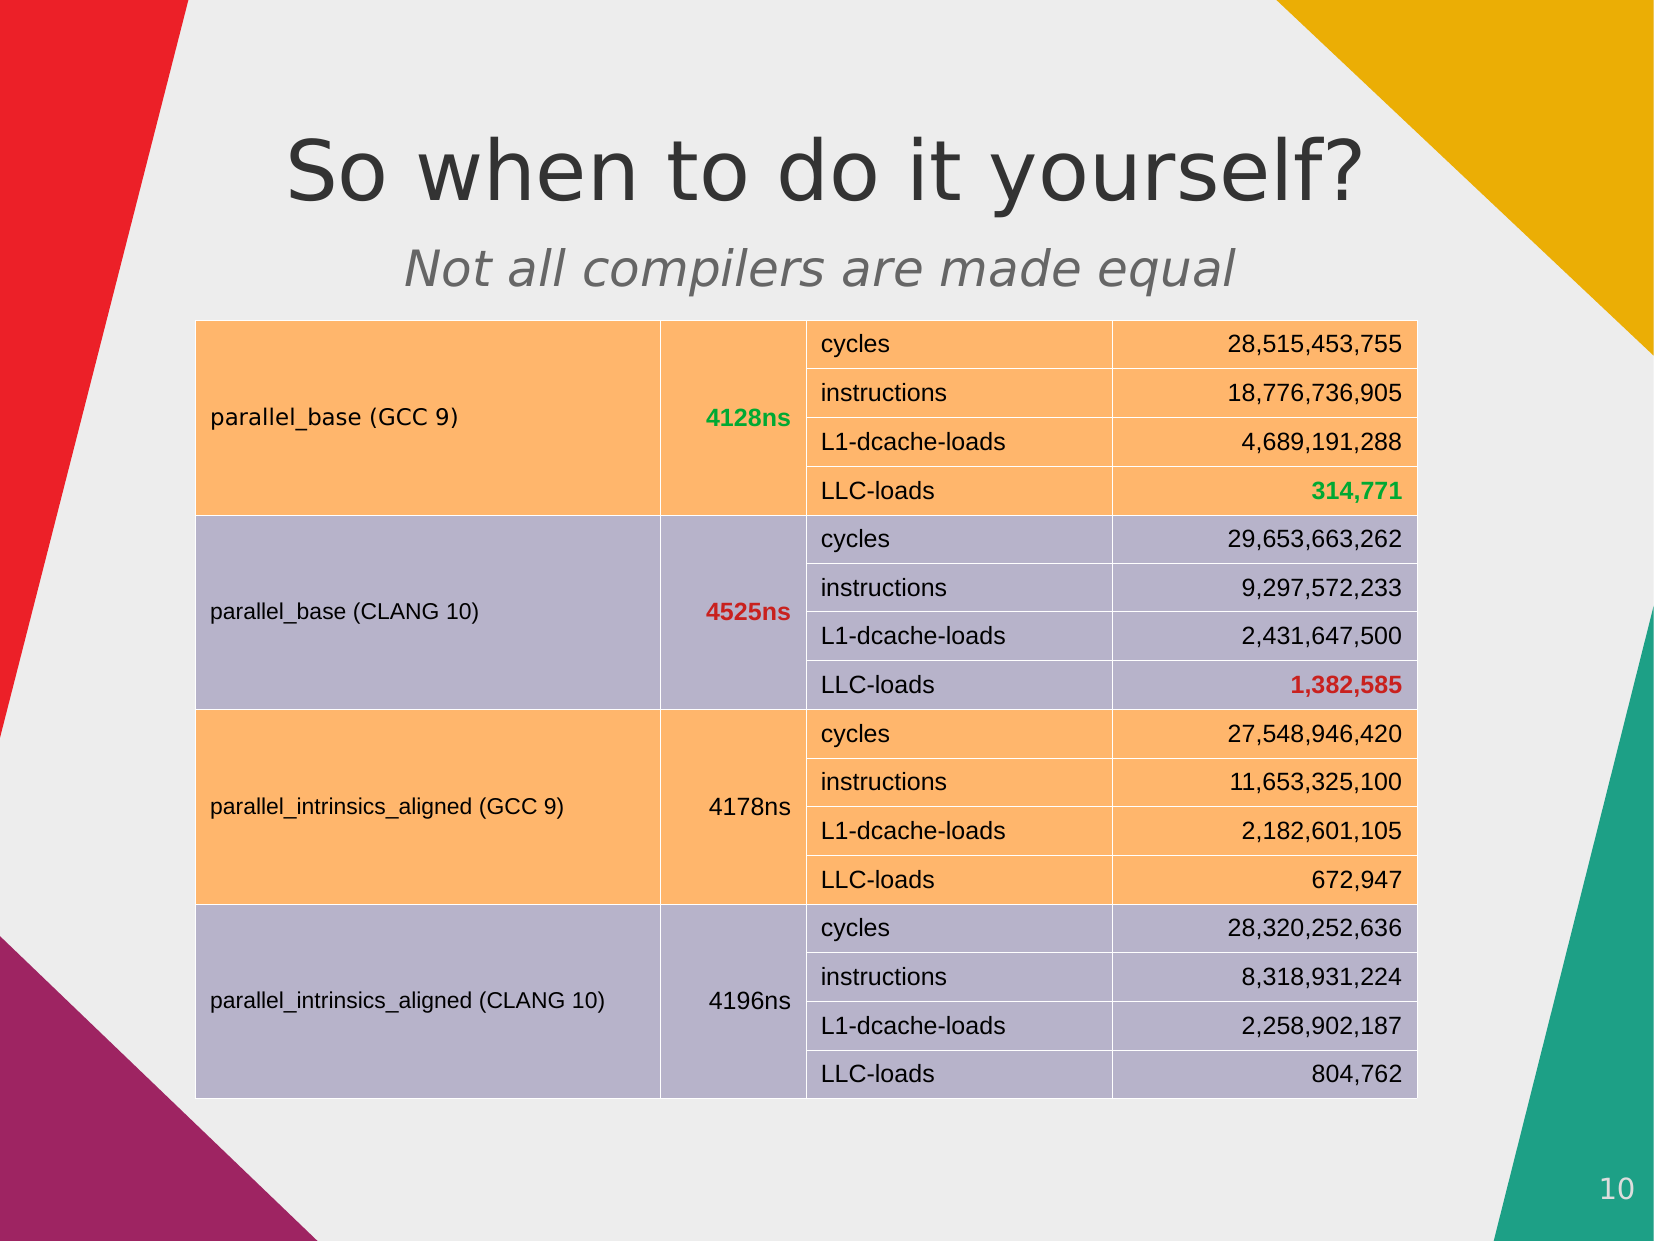

# So when to do it yourself?
Not all compilers are made equal
| parallel\_base (GCC 9) | 4128ns | cycles | 28,515,453,755 |
| --- | --- | --- | --- |
| | | instructions | 18,776,736,905 |
| | | L1-dcache-loads | 4,689,191,288 |
| | | LLC-loads | 314,771 |
| parallel\_base (CLANG 10) | 4525ns | cycles | 29,653,663,262 |
| | | instructions | 9,297,572,233 |
| | | L1-dcache-loads | 2,431,647,500 |
| | | LLC-loads | 1,382,585 |
| parallel\_intrinsics\_aligned (GCC 9) | 4178ns | cycles | 27,548,946,420 |
| | | instructions | 11,653,325,100 |
| | | L1-dcache-loads | 2,182,601,105 |
| | | LLC-loads | 672,947 |
| parallel\_intrinsics\_aligned (CLANG 10) | 4196ns | cycles | 28,320,252,636 |
| | | instructions | 8,318,931,224 |
| | | L1-dcache-loads | 2,258,902,187 |
| | | LLC-loads | 804,762 |
10